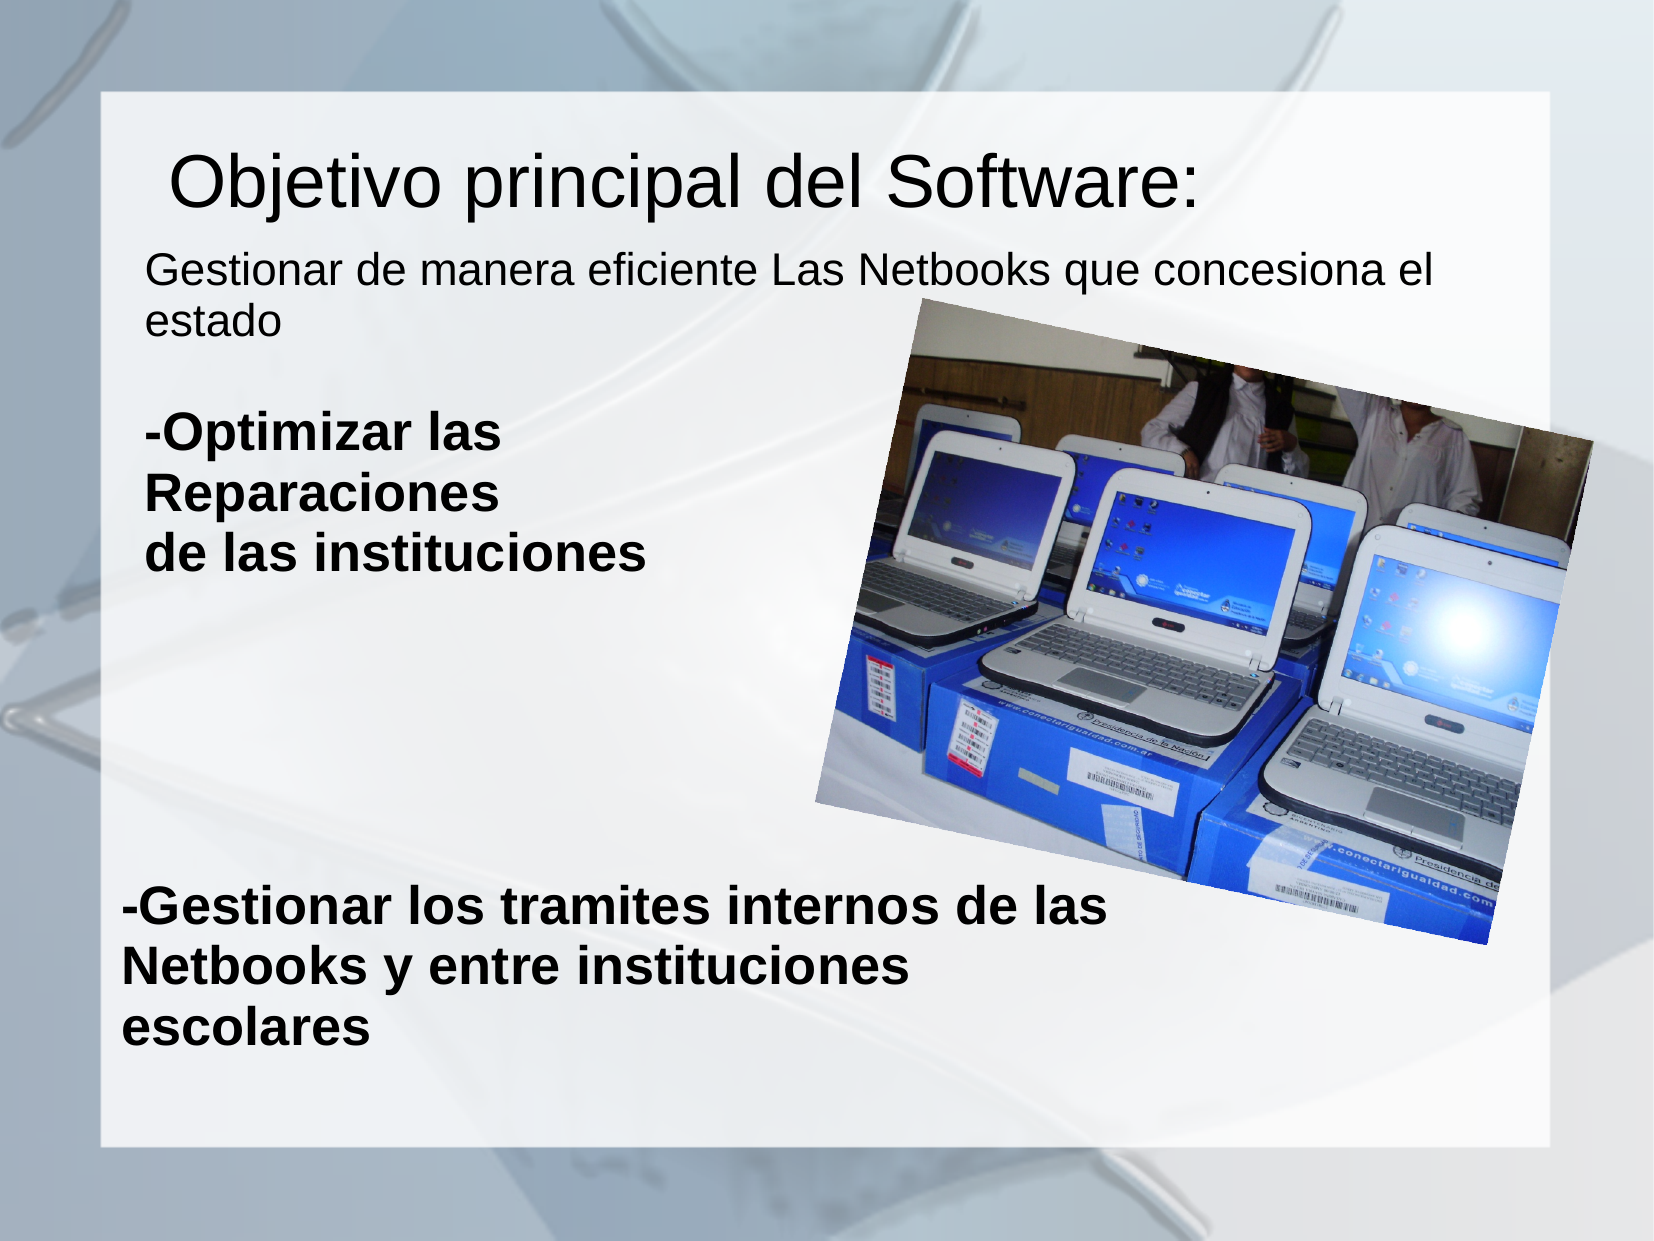

Objetivo principal del Software:
Gestionar de manera eficiente Las Netbooks que concesiona el estado
-Optimizar las Reparaciones
de las instituciones
-Gestionar los tramites internos de las Netbooks y entre instituciones escolares